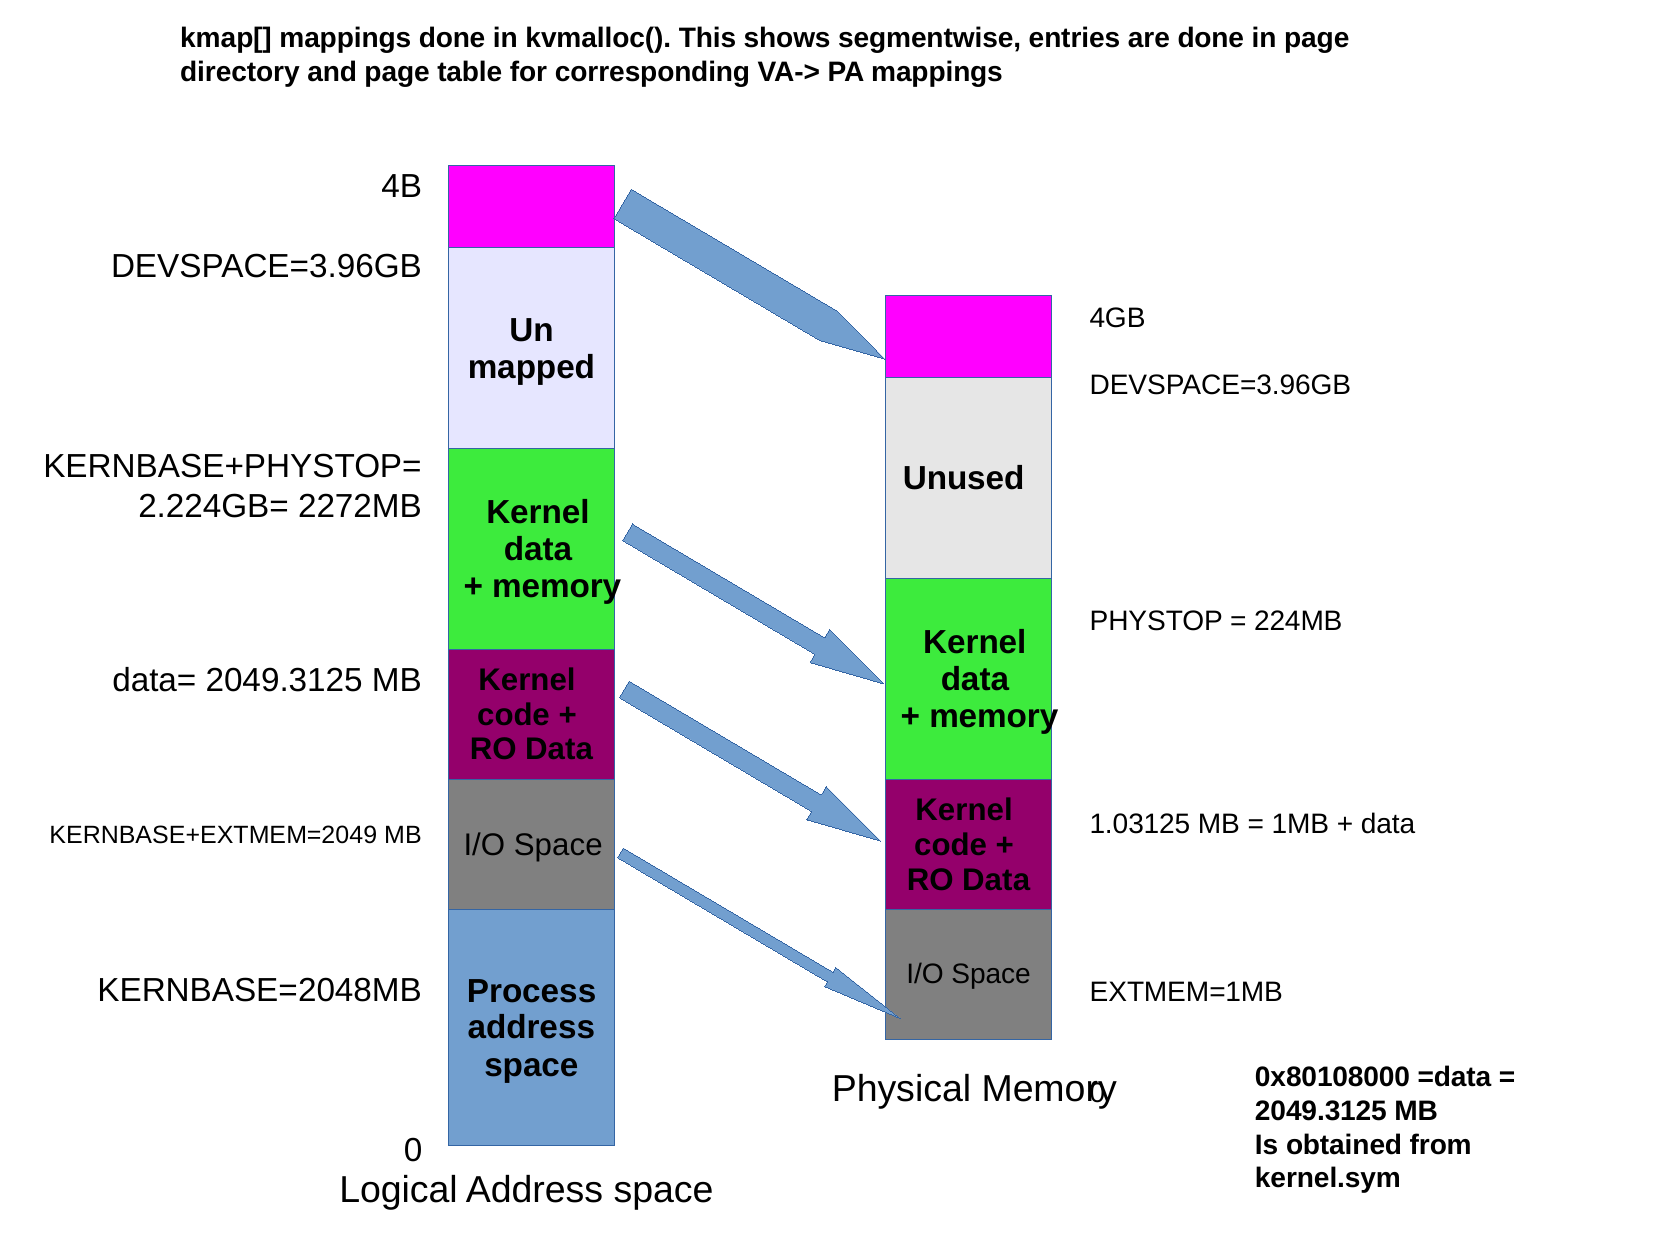

kmap[] mappings done in kvmalloc(). This shows segmentwise, entries are done in page directory and page table for corresponding VA-> PA mappings
4B
DEVSPACE=3.96GB
KERNBASE+PHYSTOP=2.224GB= 2272MB
data= 2049.3125 MB
KERNBASE+EXTMEM=2049 MB
KERNBASE=2048MB
0
4GB
DEVSPACE=3.96GB
PHYSTOP = 224MB
1.03125 MB = 1MB + data
EXTMEM=1MB
0
Un
mapped
Unused
Kernel
data
+ memory
Kernel
data
+ memory
Kernel
code +
RO Data
I/O Space
Kernel
code +
RO Data
Process
address
space
I/O Space
0x80108000 =data = 2049.3125 MB
Is obtained from kernel.sym
Physical Memory
Logical Address space